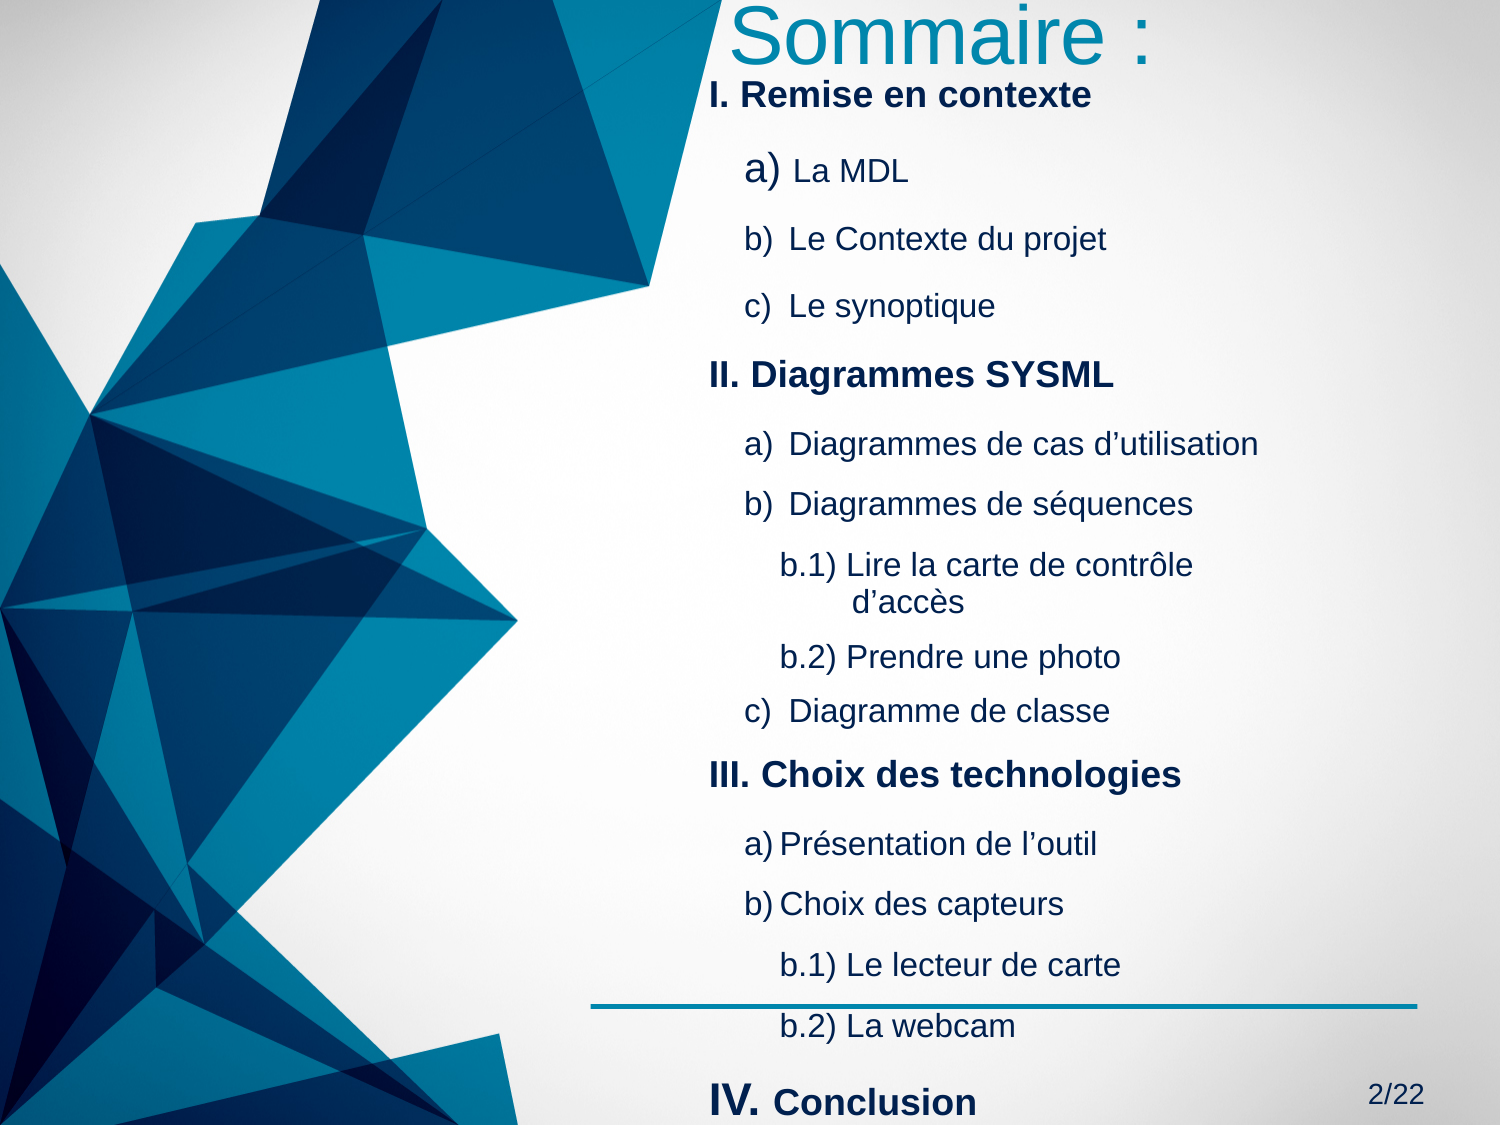

# Sommaire :
 Remise en contexte
 La MDL
 Le Contexte du projet
 Le synoptique
 Diagrammes SYSML
 Diagrammes de cas d’utilisation
 Diagrammes de séquences
 Lire la carte de contrôle
 d’accès
 Prendre une photo
 Diagramme de classe
 Choix des technologies
Présentation de l’outil
Choix des capteurs
 Le lecteur de carte
 La webcam
 Conclusion
2